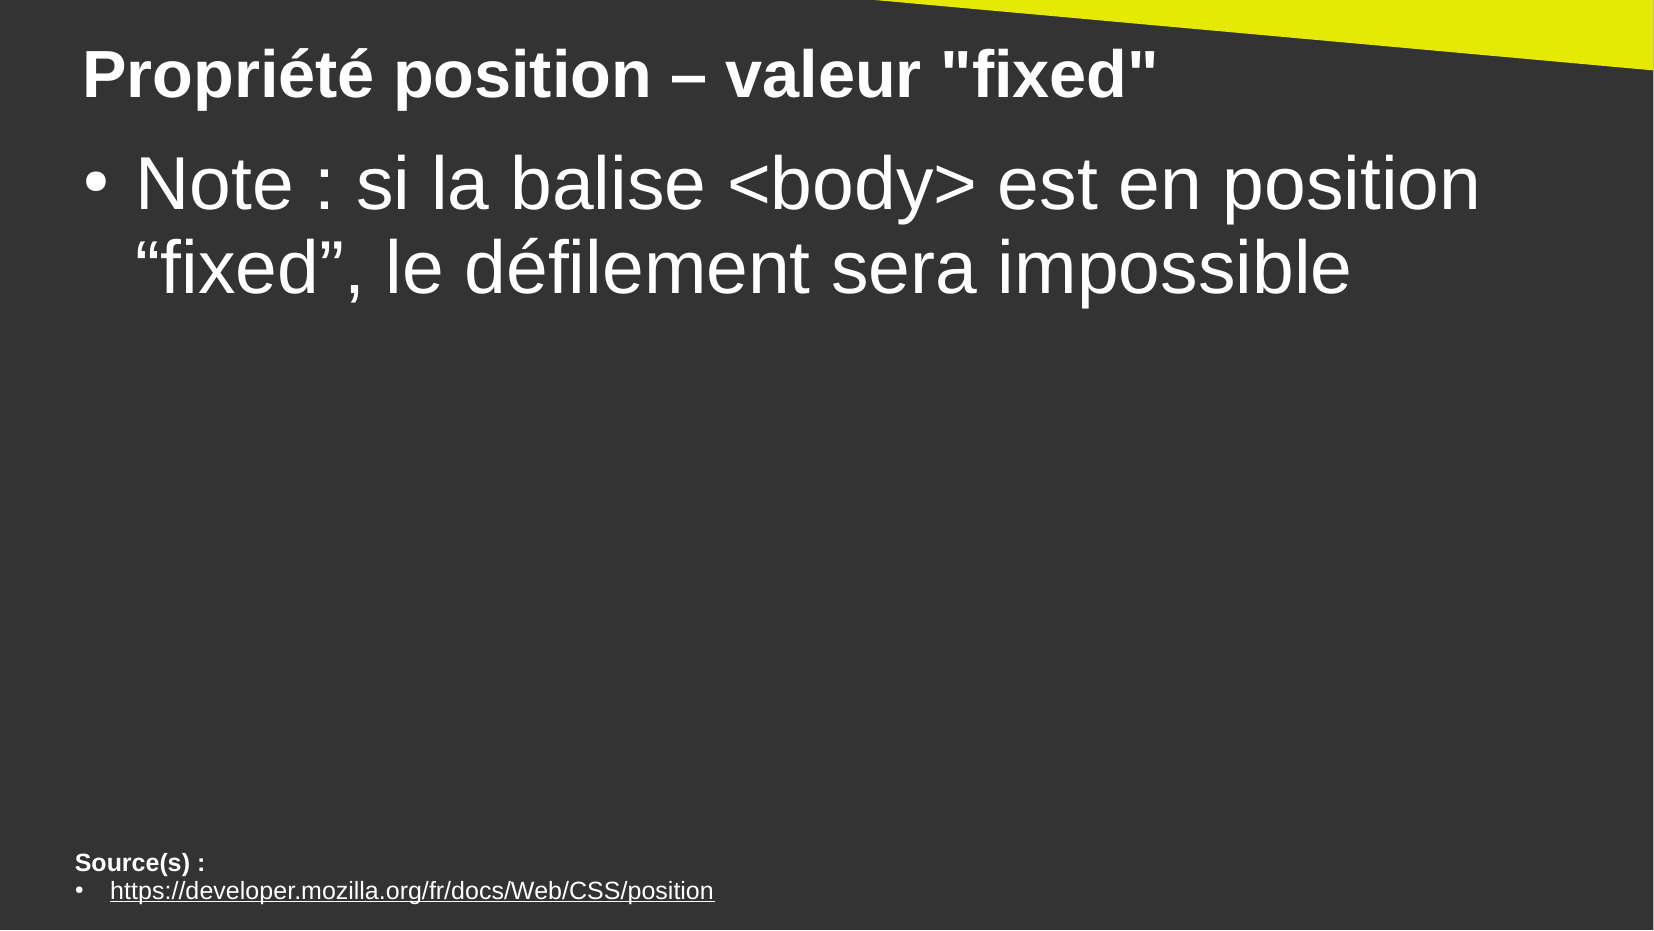

# Propriété position – valeur "fixed"
Note : si la balise <body> est en position “fixed”, le défilement sera impossible
Source(s) :
https://developer.mozilla.org/fr/docs/Web/CSS/position